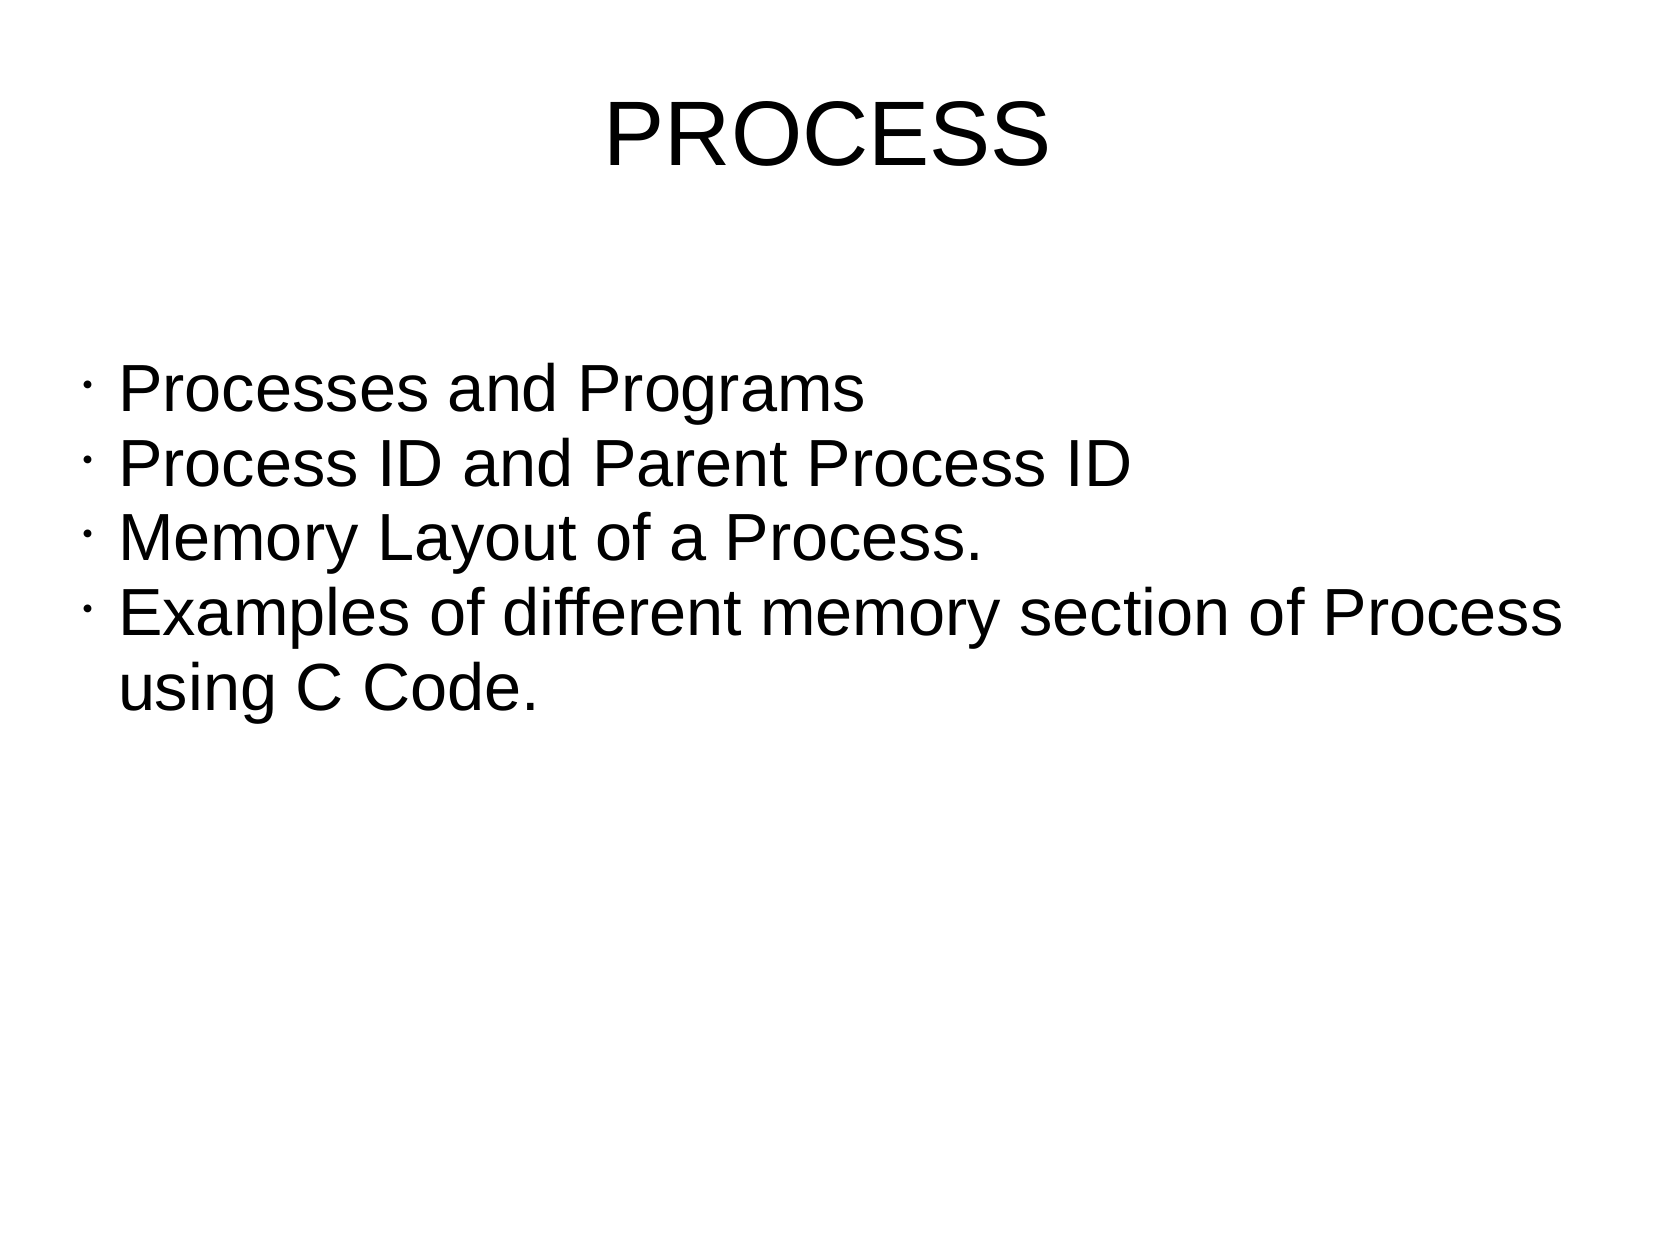

# PROCESS
Processes and Programs
Process ID and Parent Process ID
Memory Layout of a Process.
Examples of different memory section of Process using C Code.